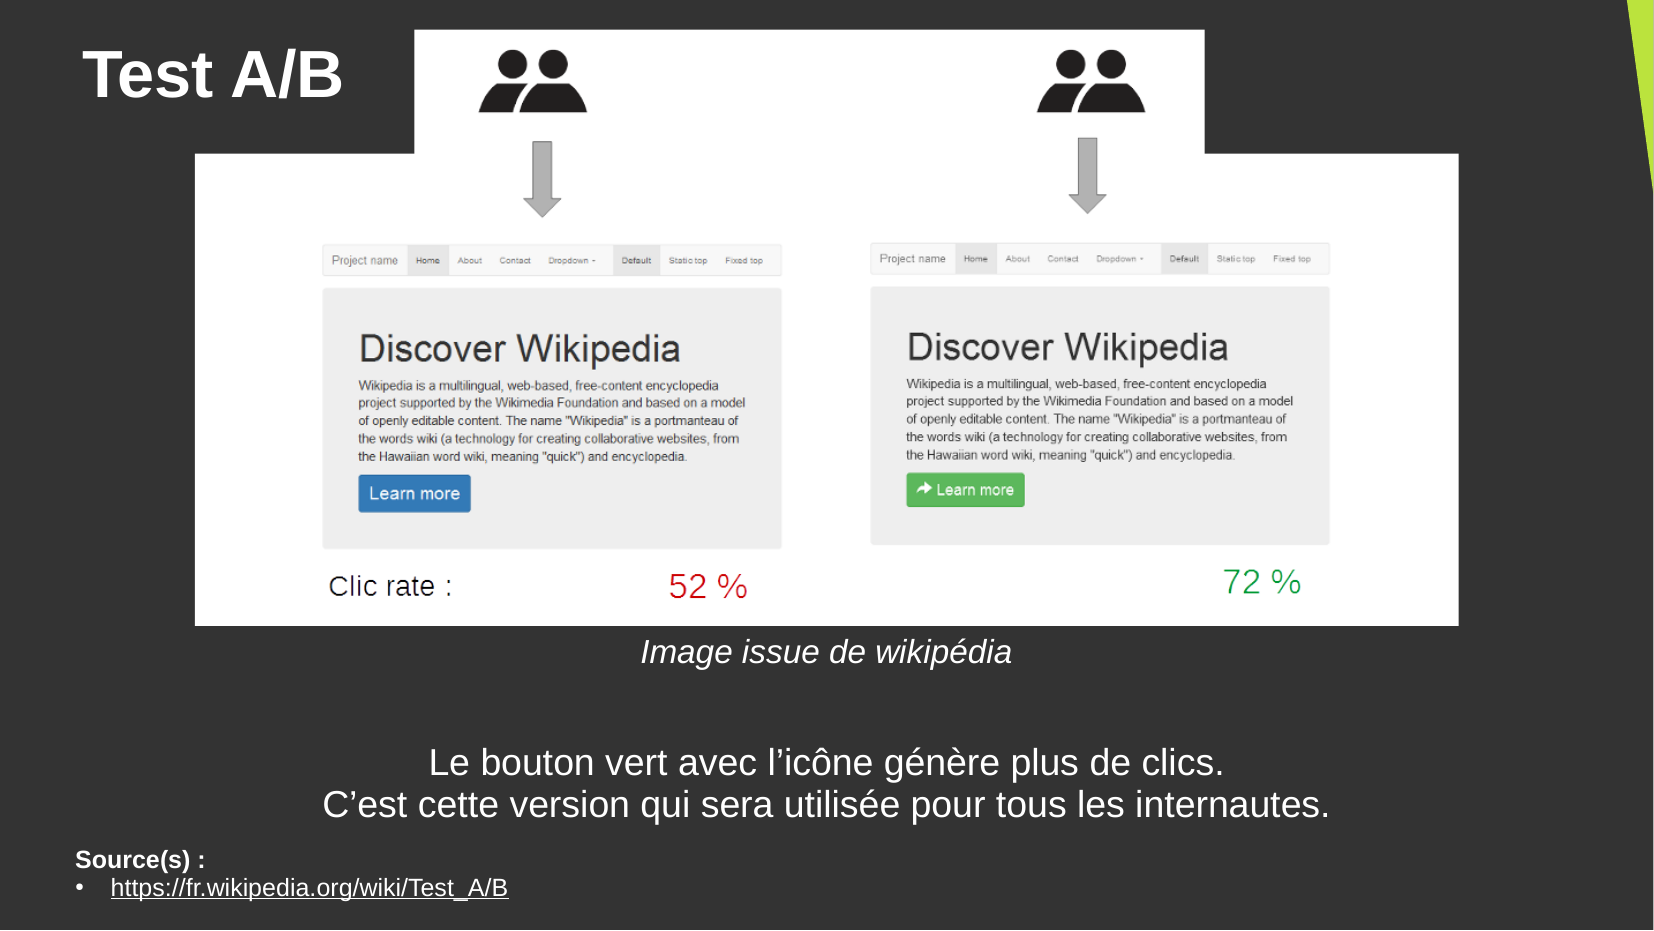

# Test A/B
Image issue de wikipédia
Le bouton vert avec l’icône génère plus de clics.
C’est cette version qui sera utilisée pour tous les internautes.
Source(s) :
https://fr.wikipedia.org/wiki/Test_A/B